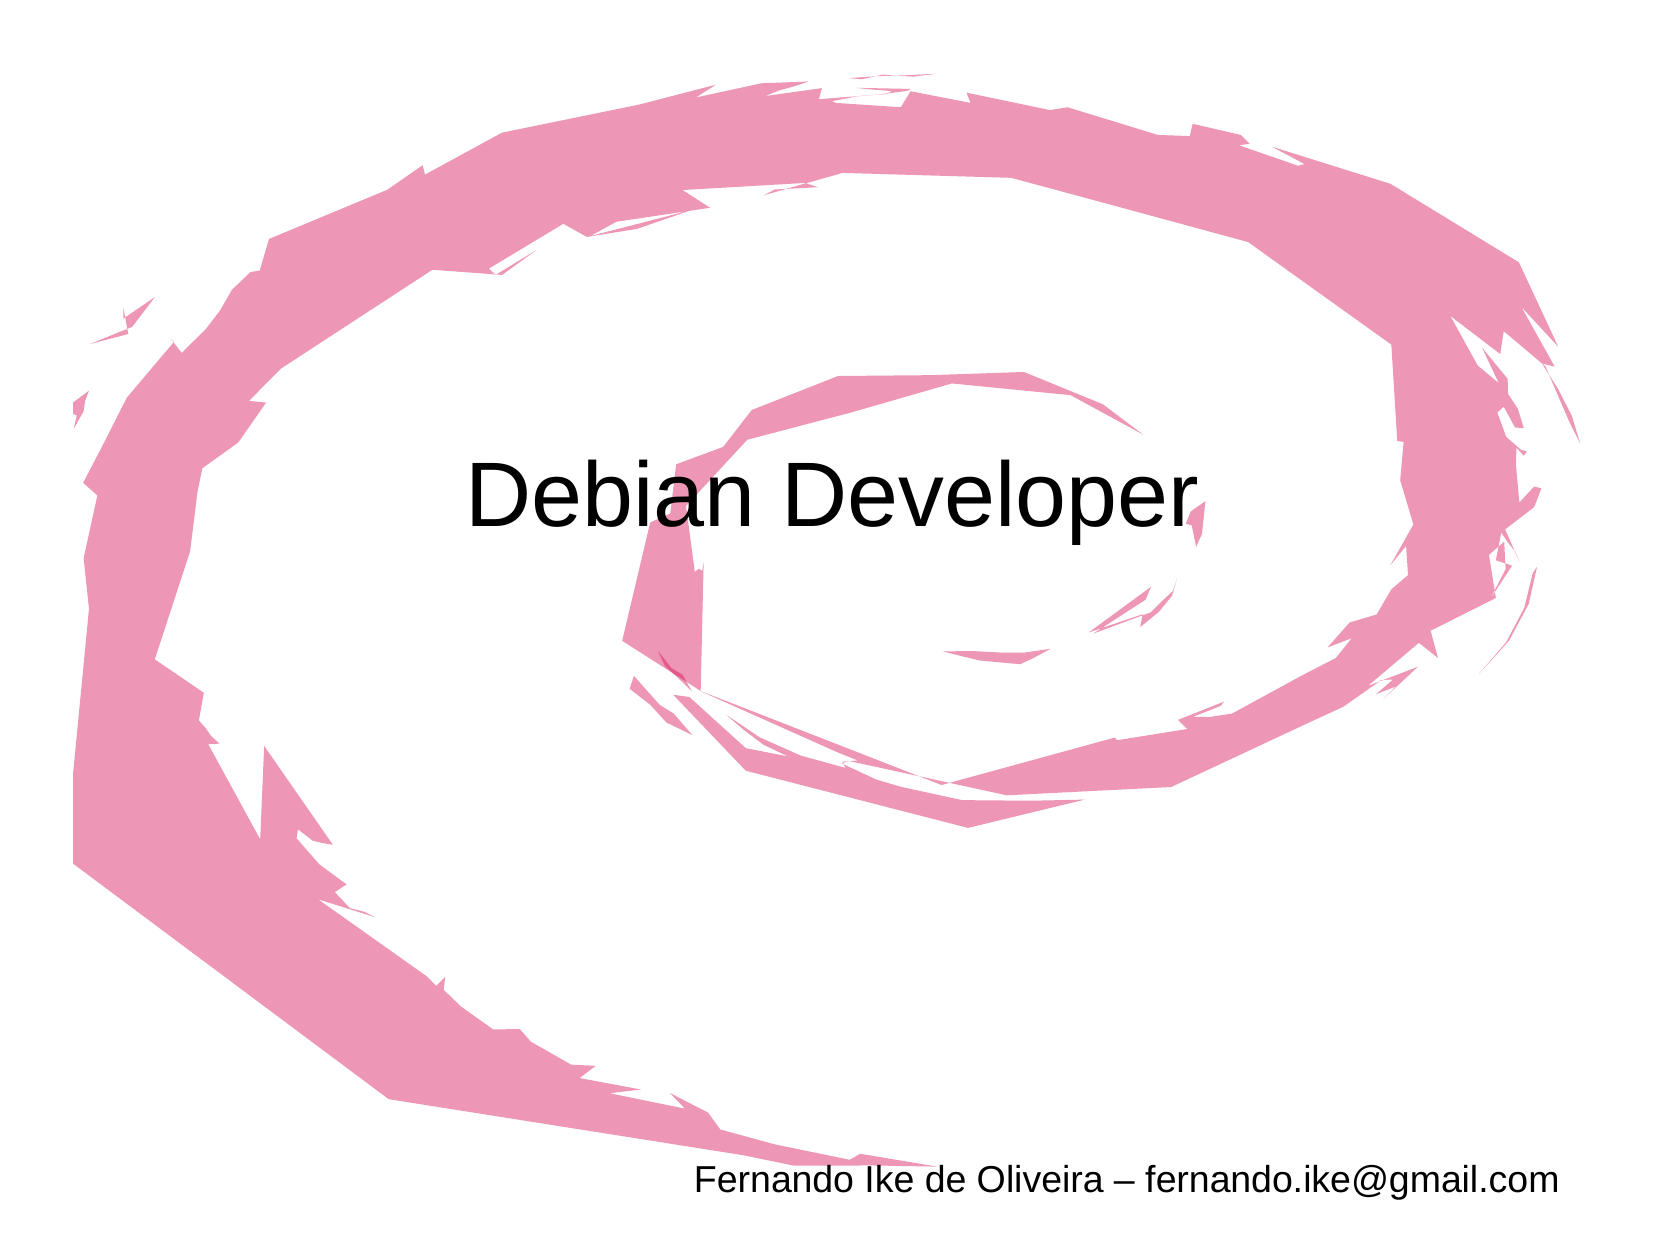

# Debian Developer
Fernando Ike de Oliveira – fernando.ike@gmail.com